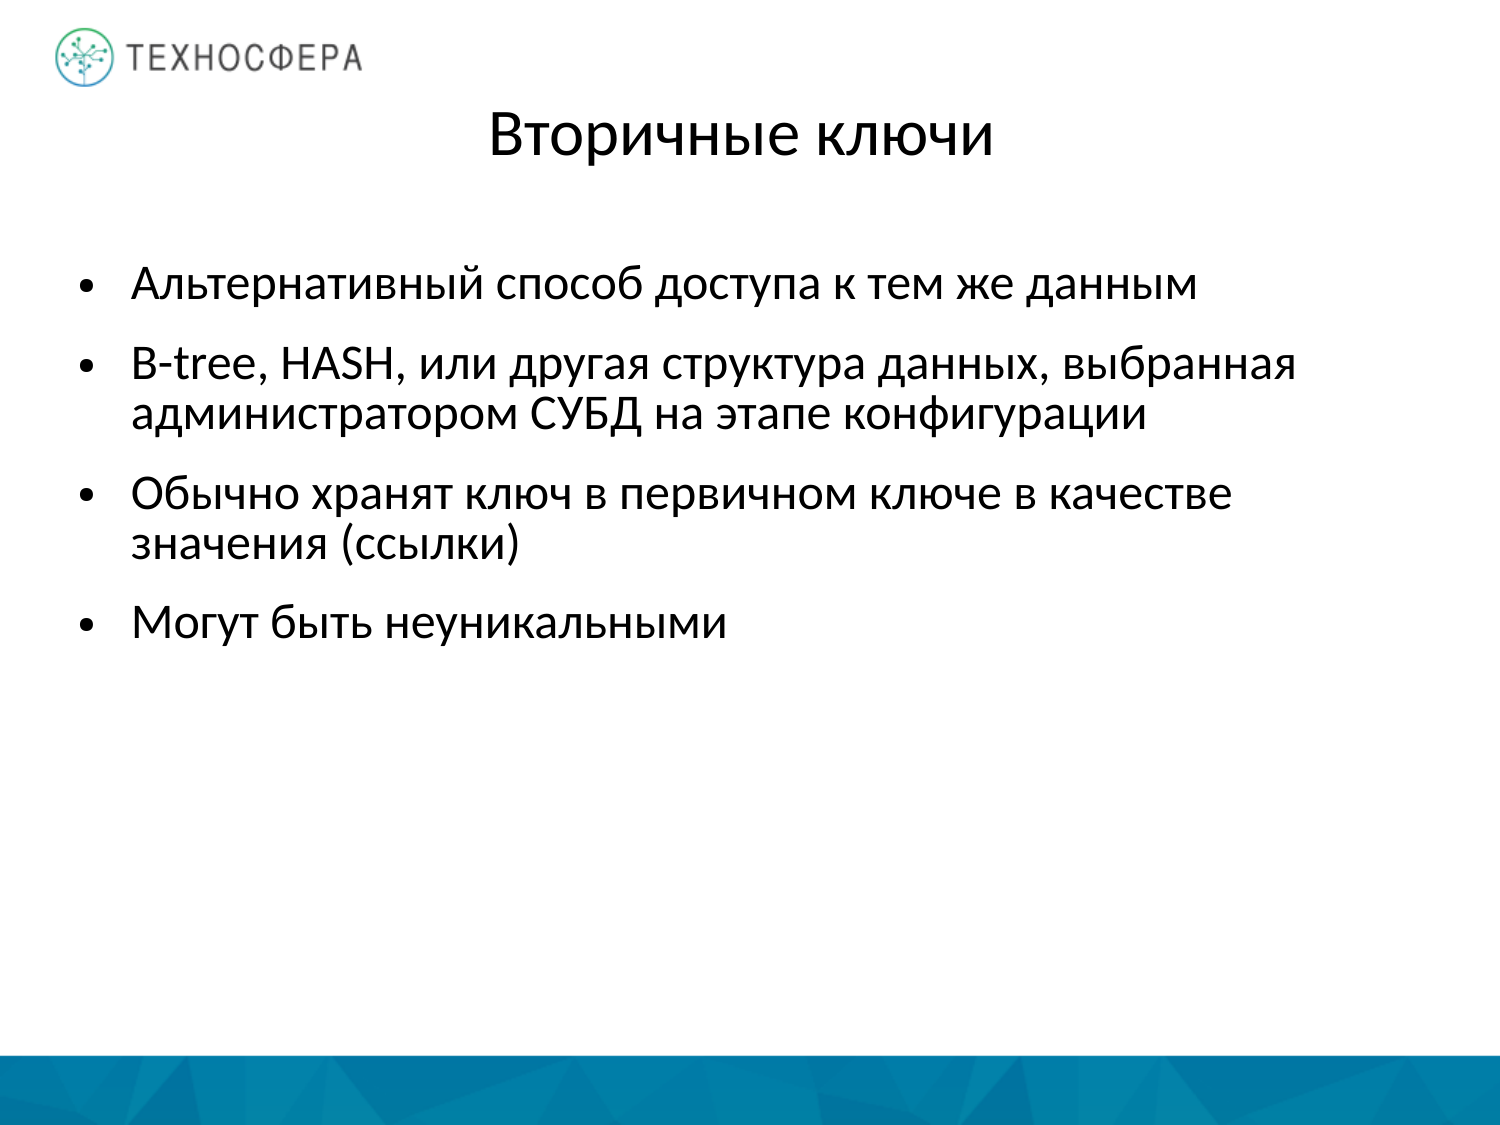

# Вторичные ключи
Альтернативный способ доступа к тем же данным
B-tree, HASH, или другая структура данных, выбранная администратором СУБД на этапе конфигурации
Обычно хранят ключ в первичном ключе в качестве значения (ссылки)
Могут быть неуникальными